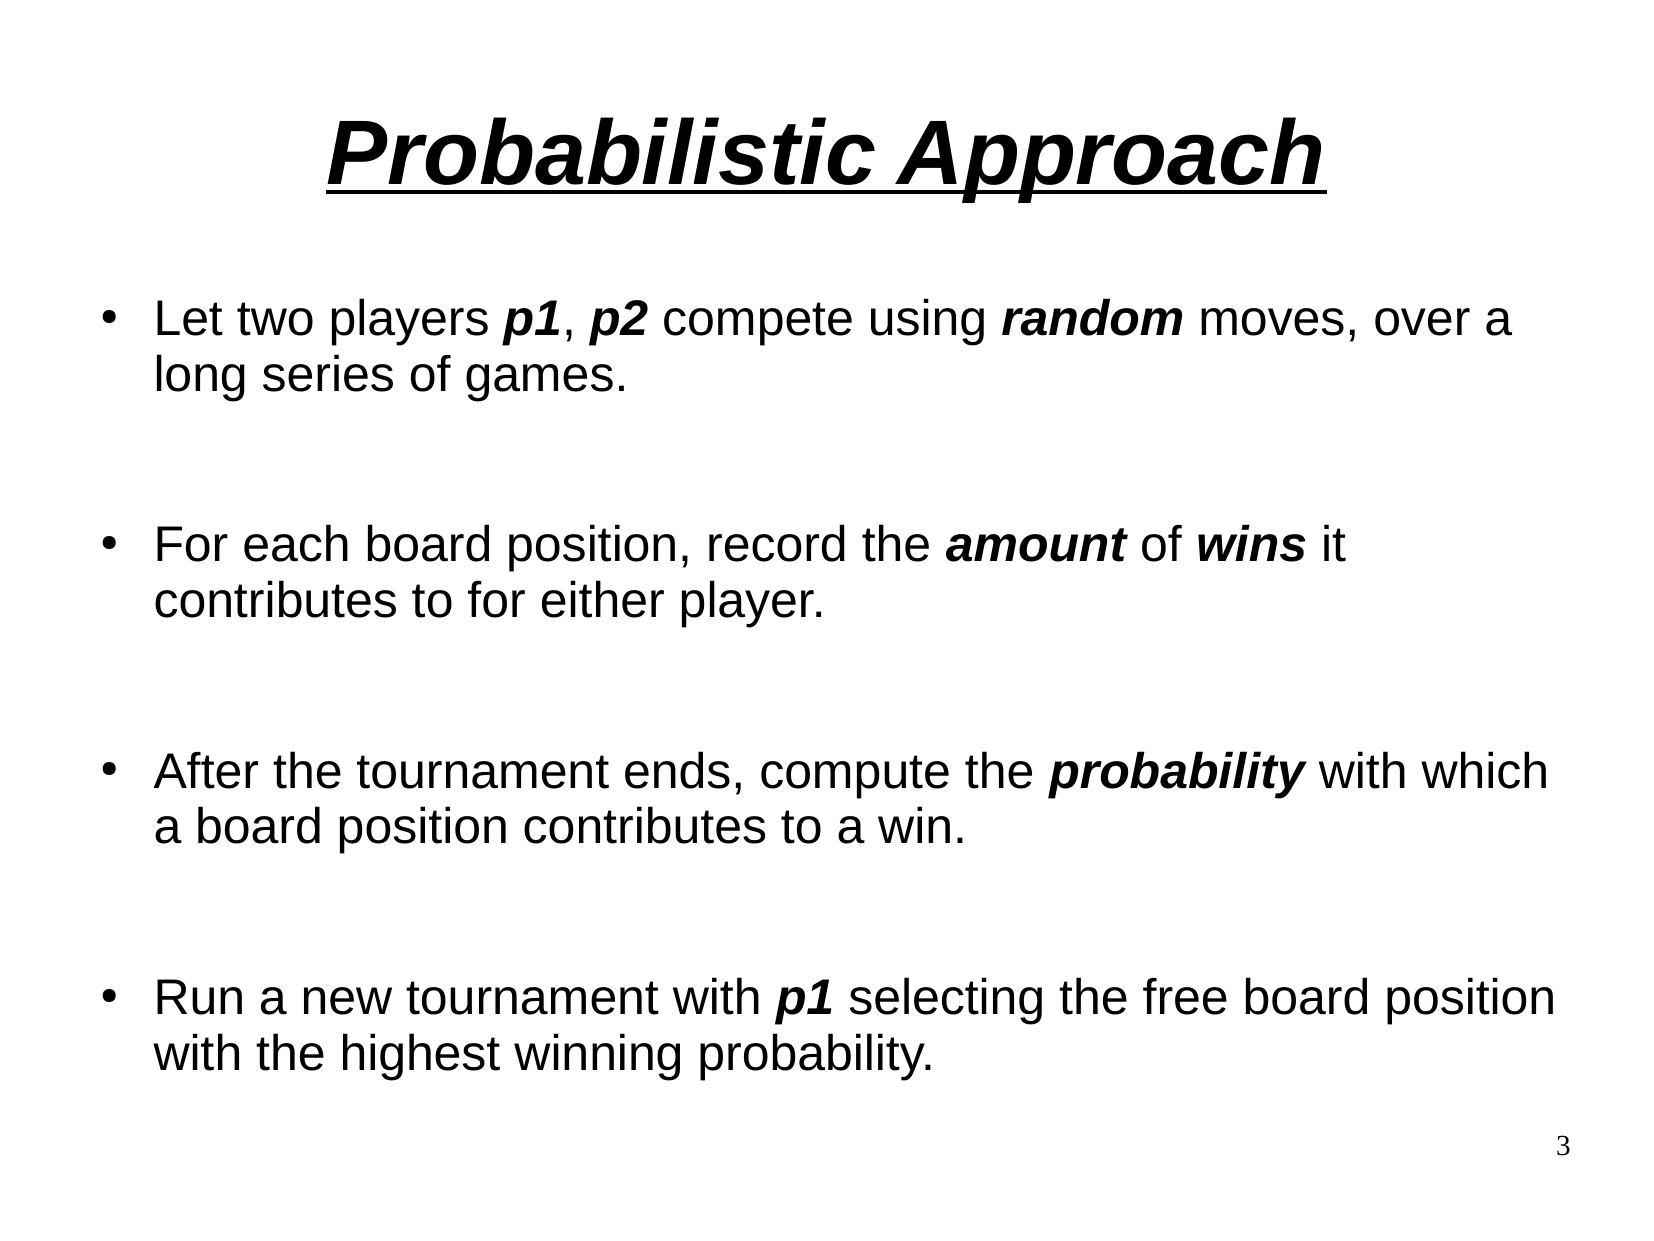

# Probabilistic Approach
Let two players p1, p2 compete using random moves, over a long series of games.
For each board position, record the amount of wins it contributes to for either player.
After the tournament ends, compute the probability with which a board position contributes to a win.
Run a new tournament with p1 selecting the free board position with the highest winning probability.
3